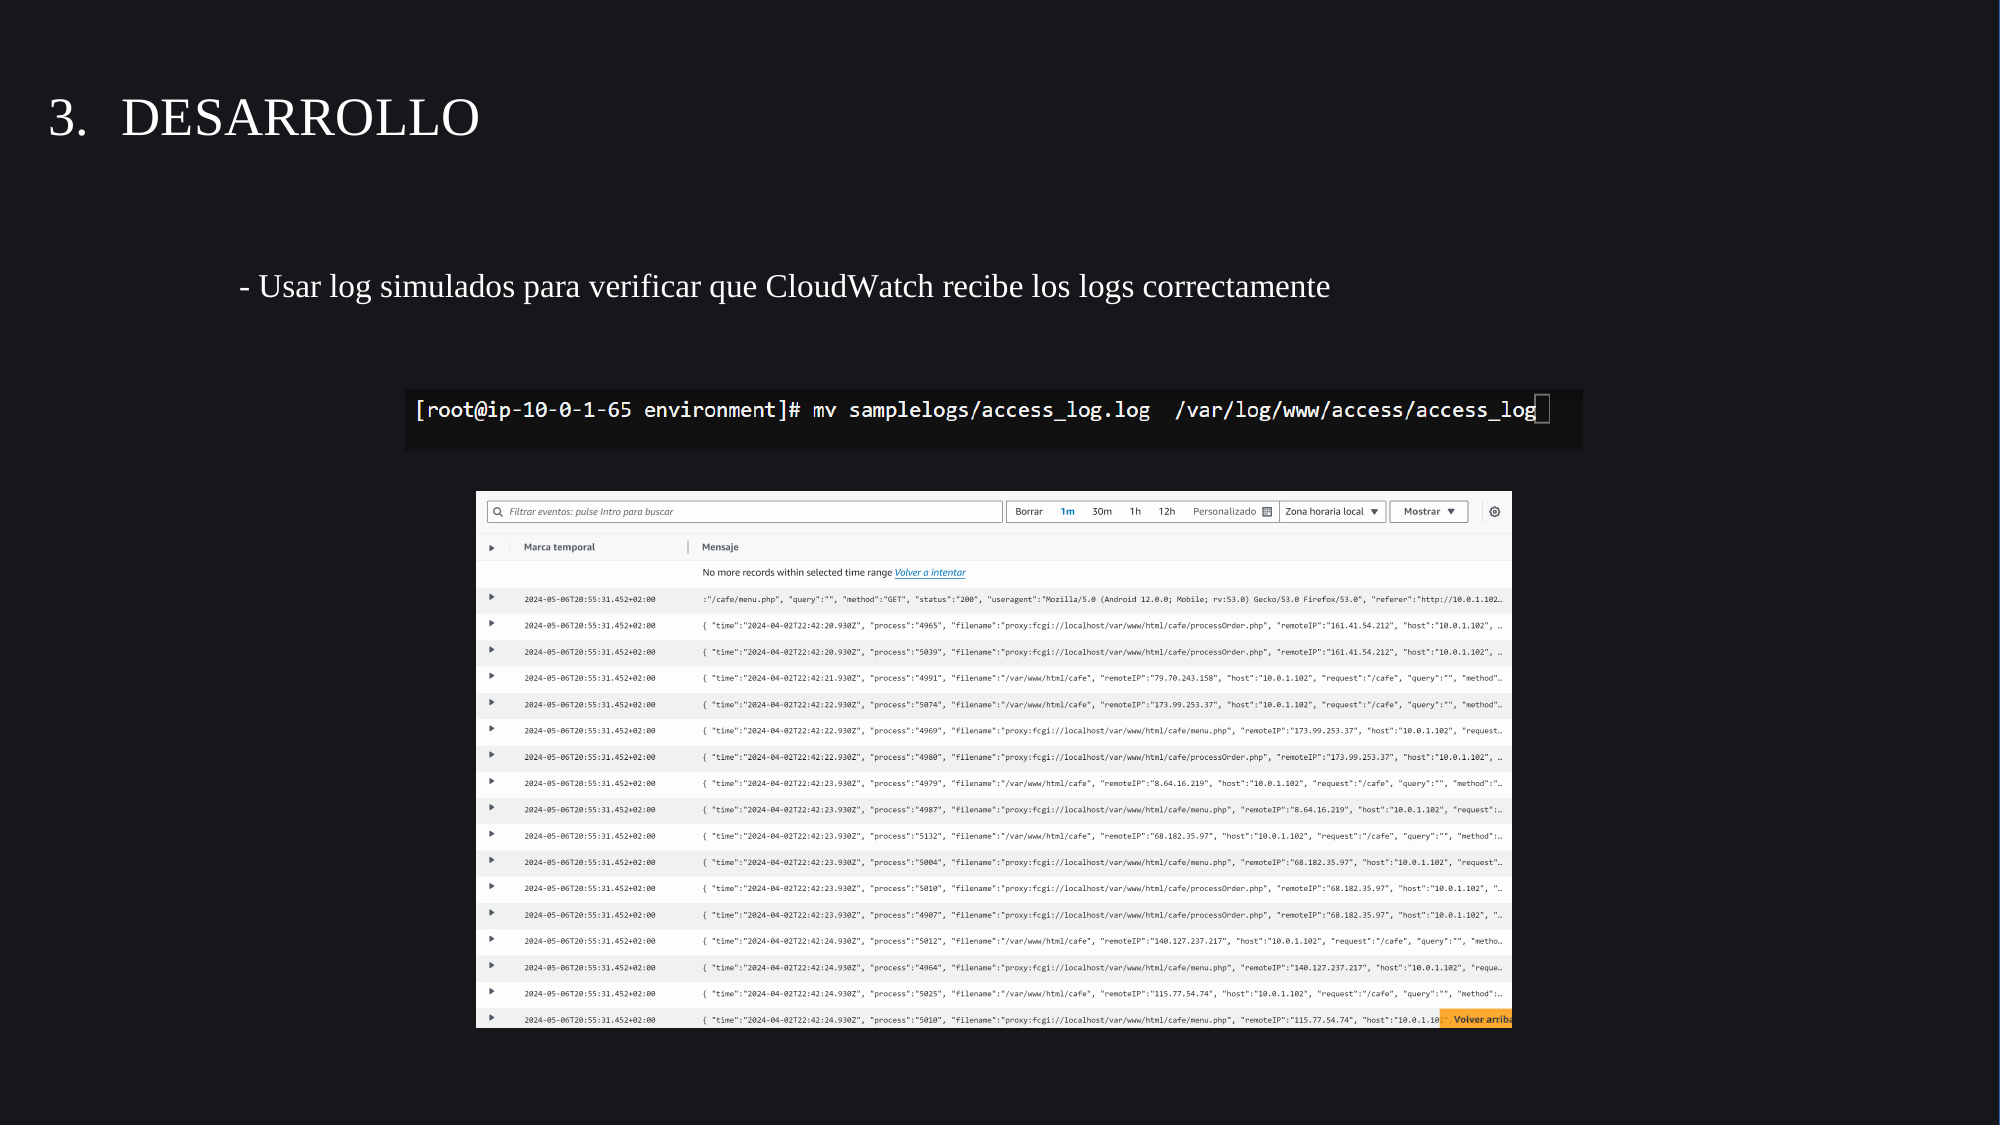

# 3.	DESARROLLO
- Usar log simulados para verificar que CloudWatch recibe los logs correctamente